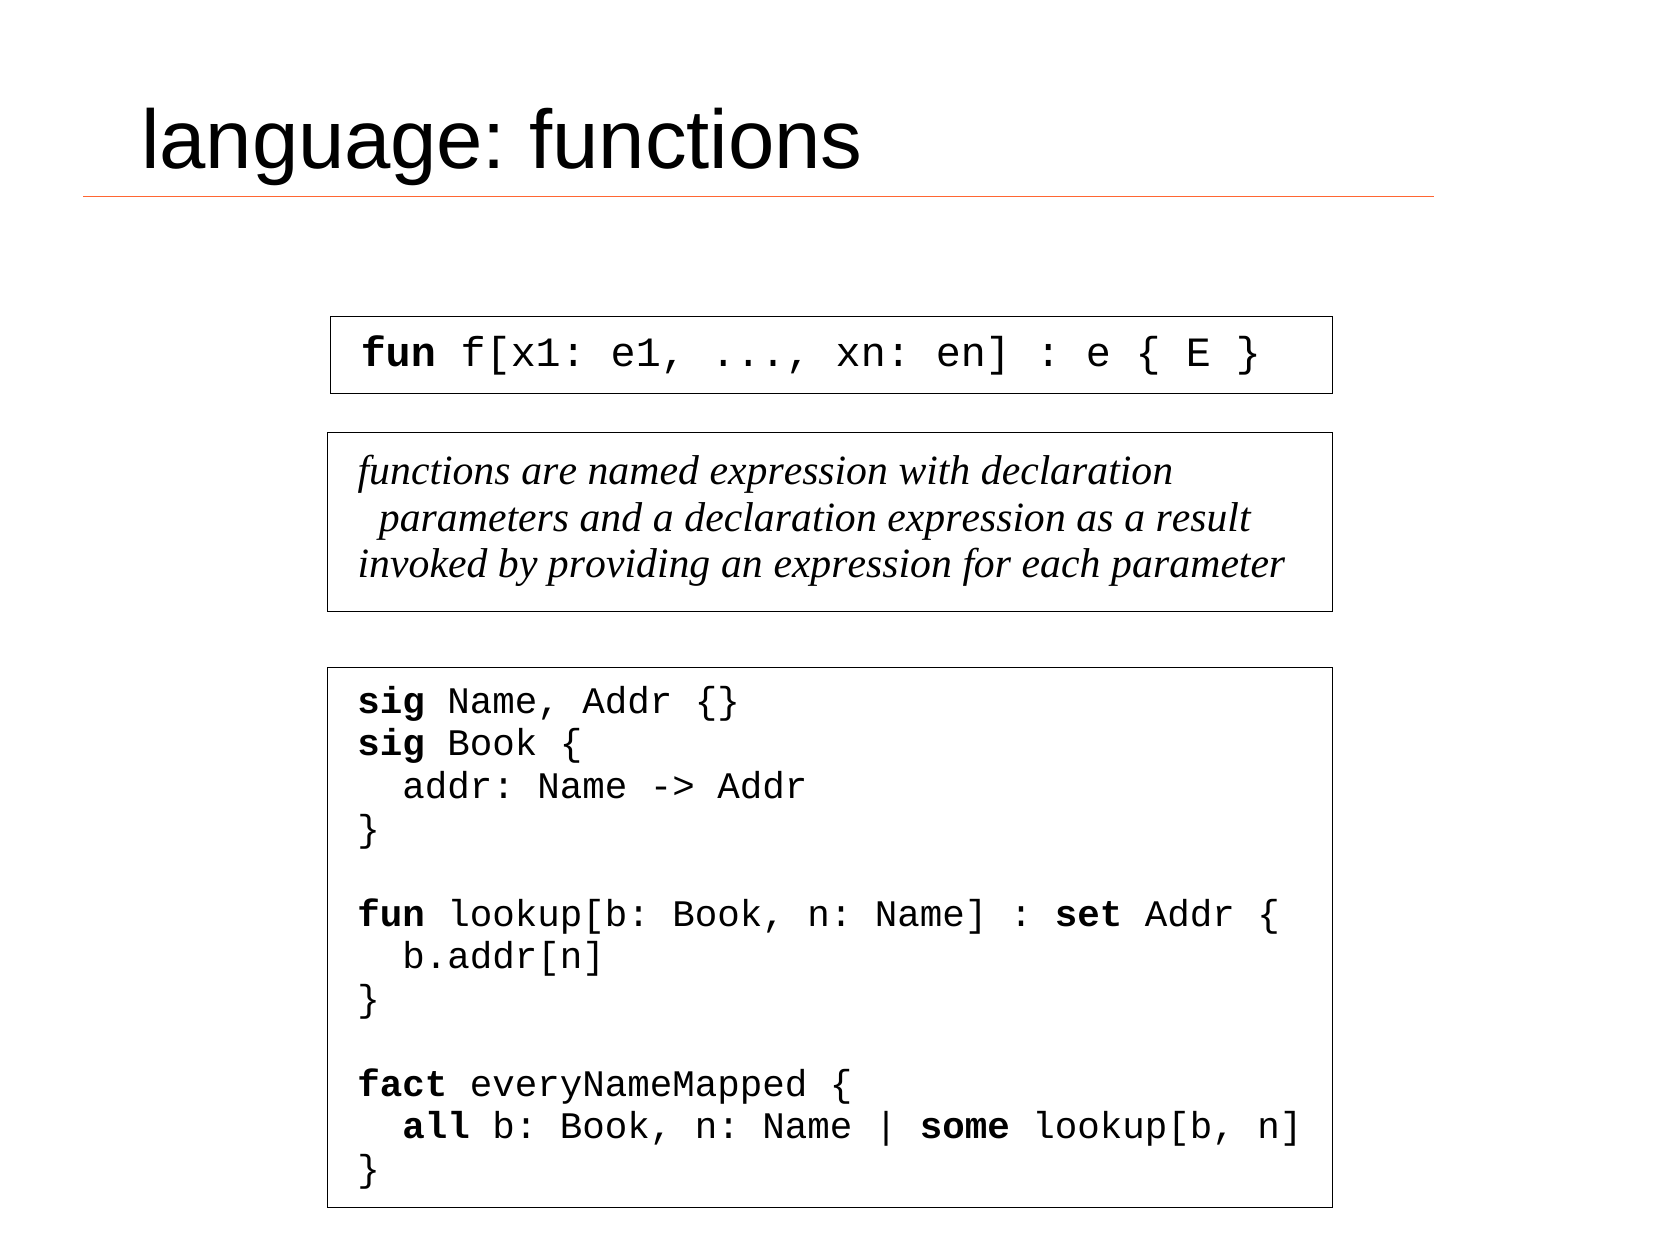

# language: functions
fun f[x1: e1, ..., xn: en] : e { E }
functions are named expression with declaration
 parameters and a declaration expression as a result
invoked by providing an expression for each parameter
sig Name, Addr {}
sig Book {
 addr: Name -> Addr
}
fun lookup[b: Book, n: Name] : set Addr {
 b.addr[n]
}
fact everyNameMapped {
 all b: Book, n: Name | some lookup[b, n]
}